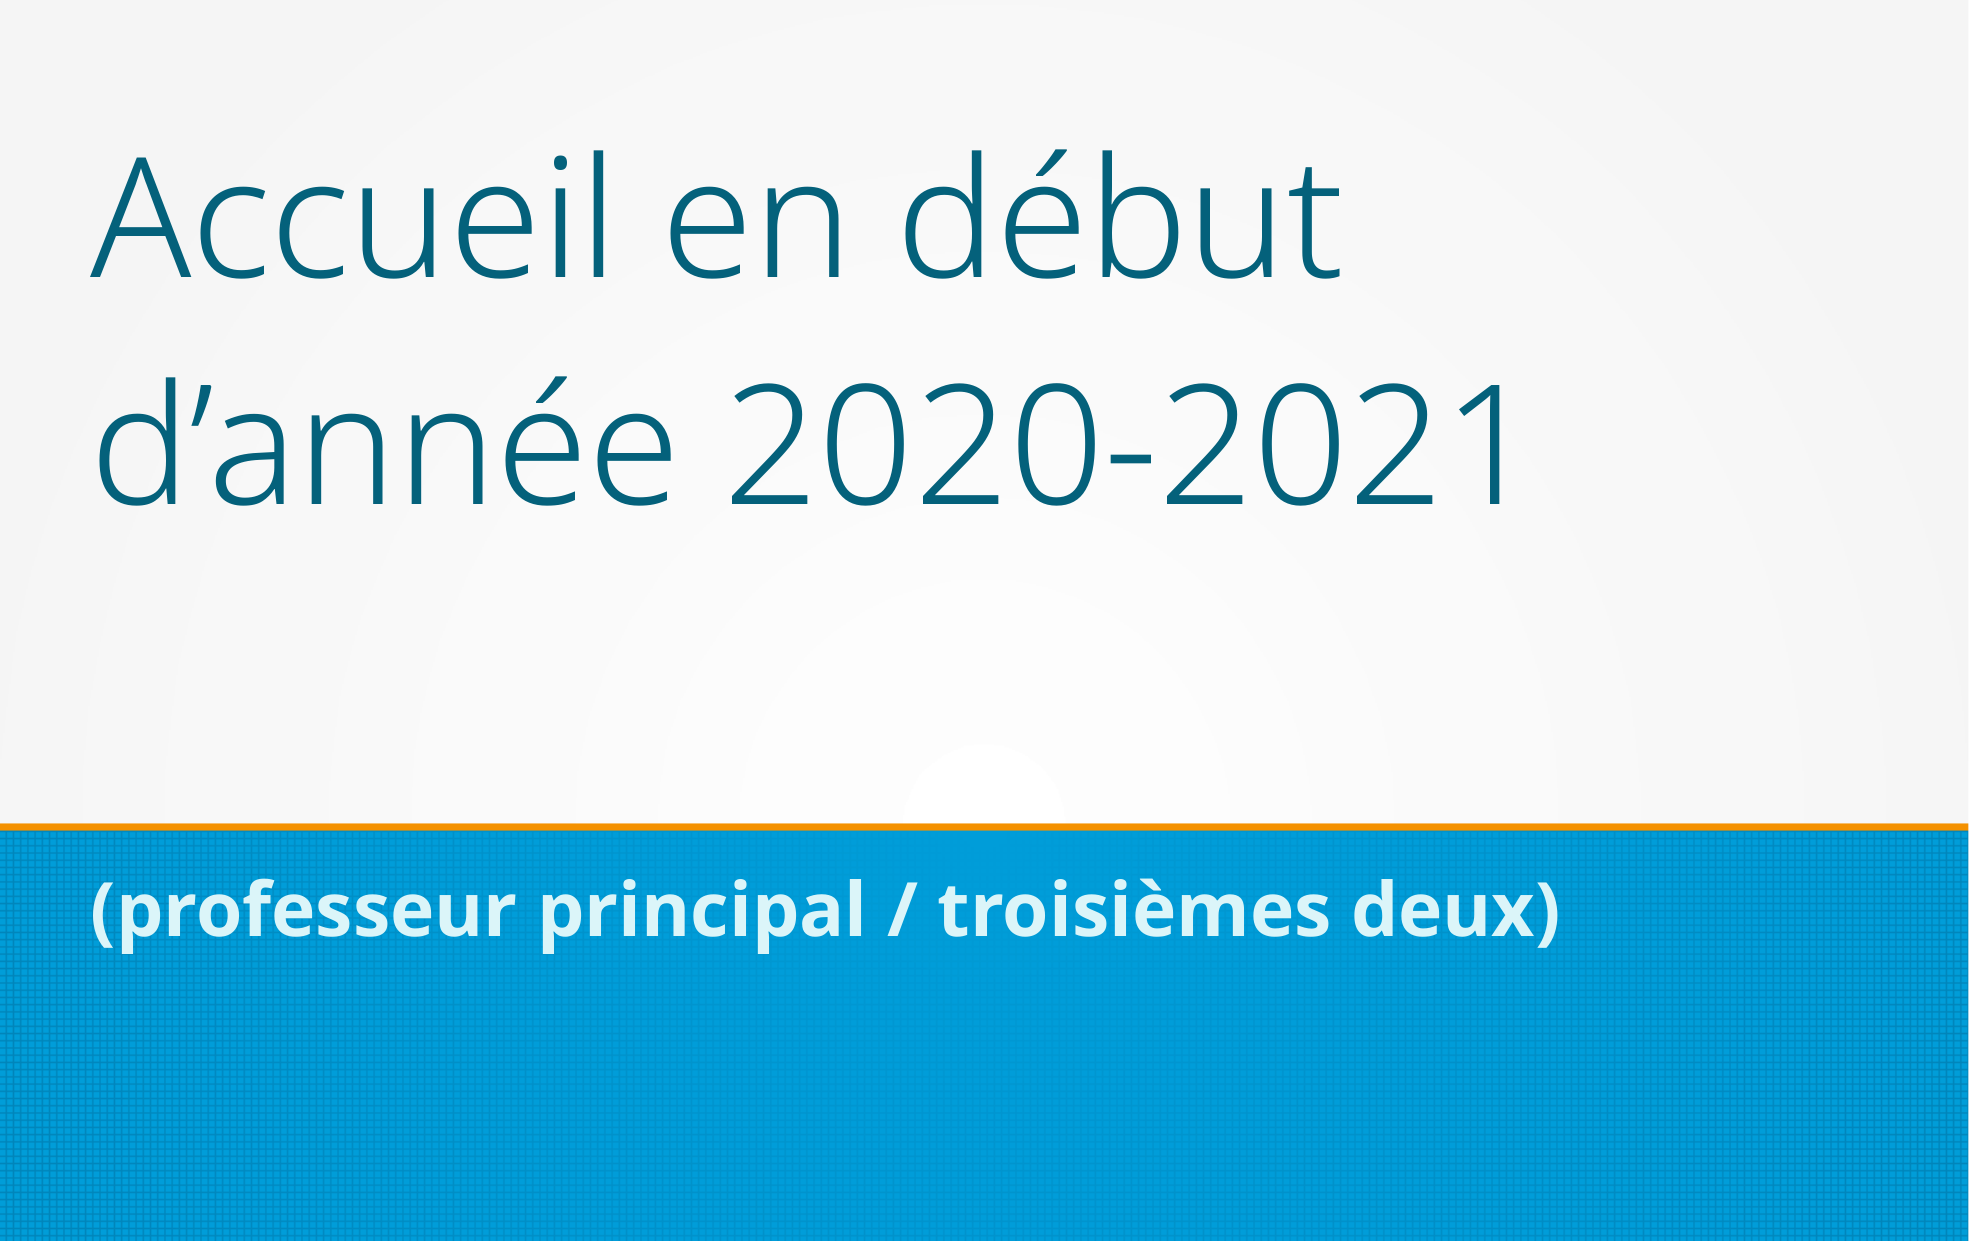

# Accueil en début d’année 2020-2021
(professeur principal / troisièmes deux)